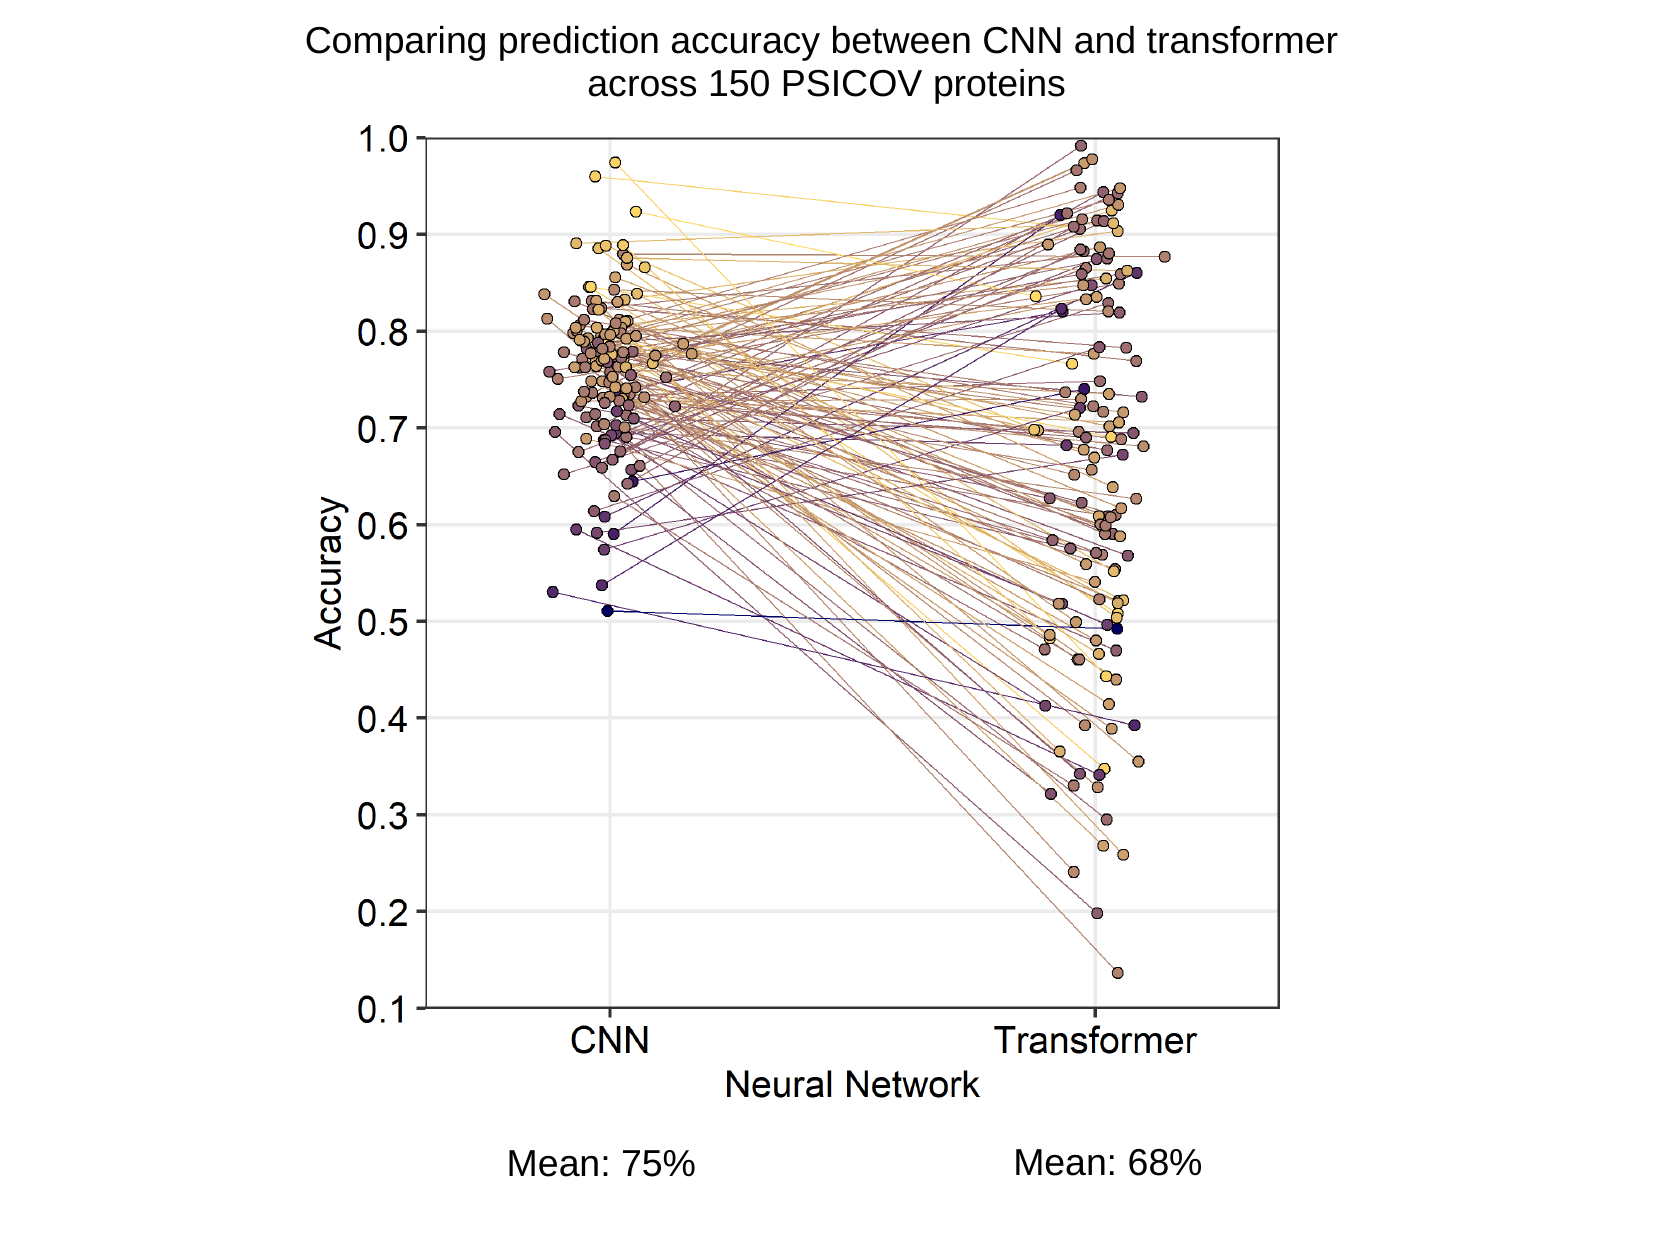

Comparing prediction accuracy between CNN and transformer
across 150 PSICOV proteins
Mean: 68%
Mean: 75%